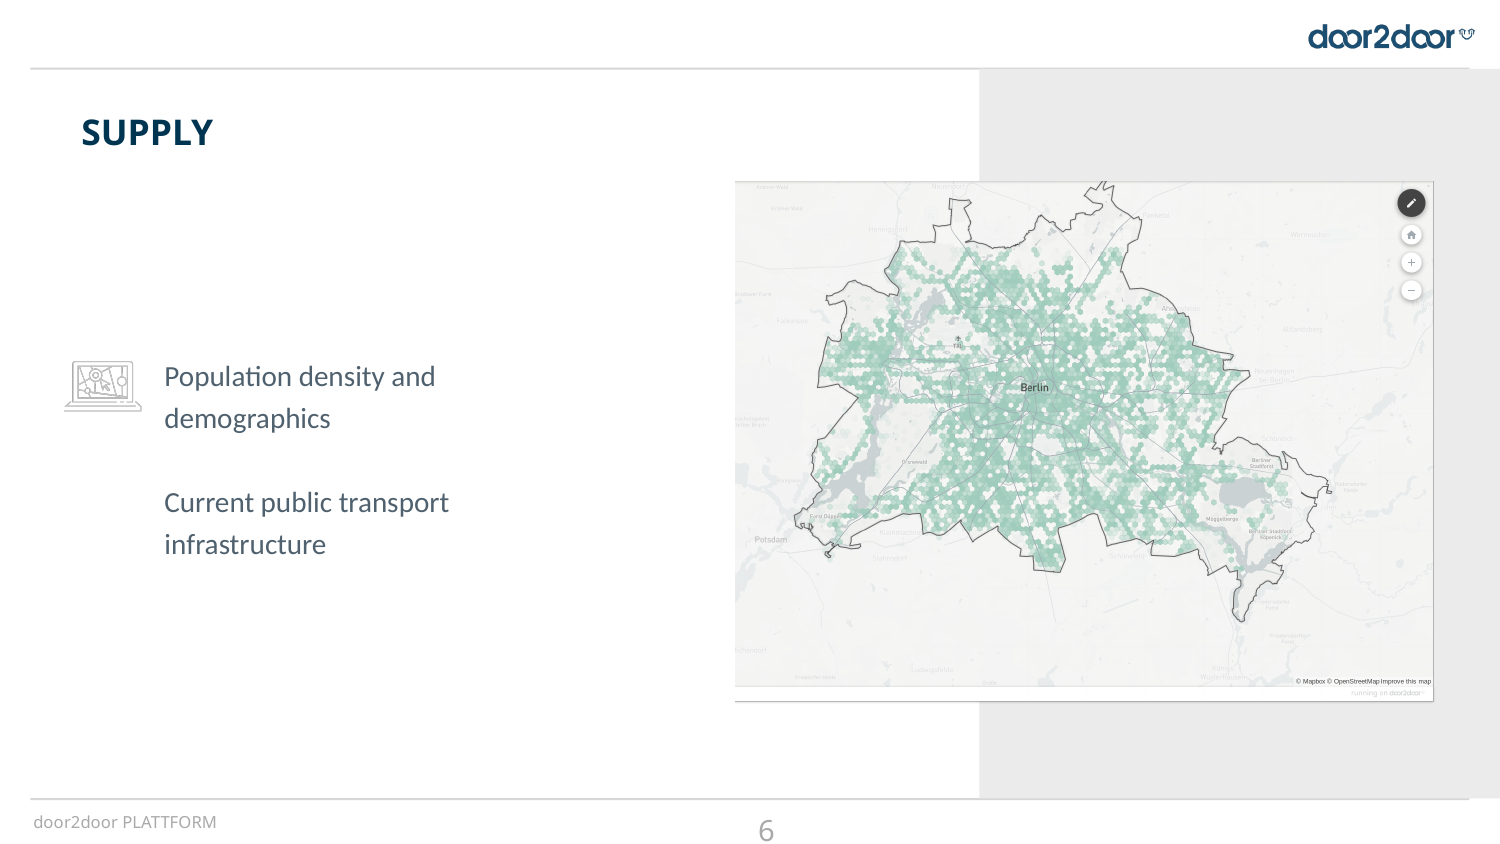

# SUPPLY
Population density and demographics
Current public transport infrastructure